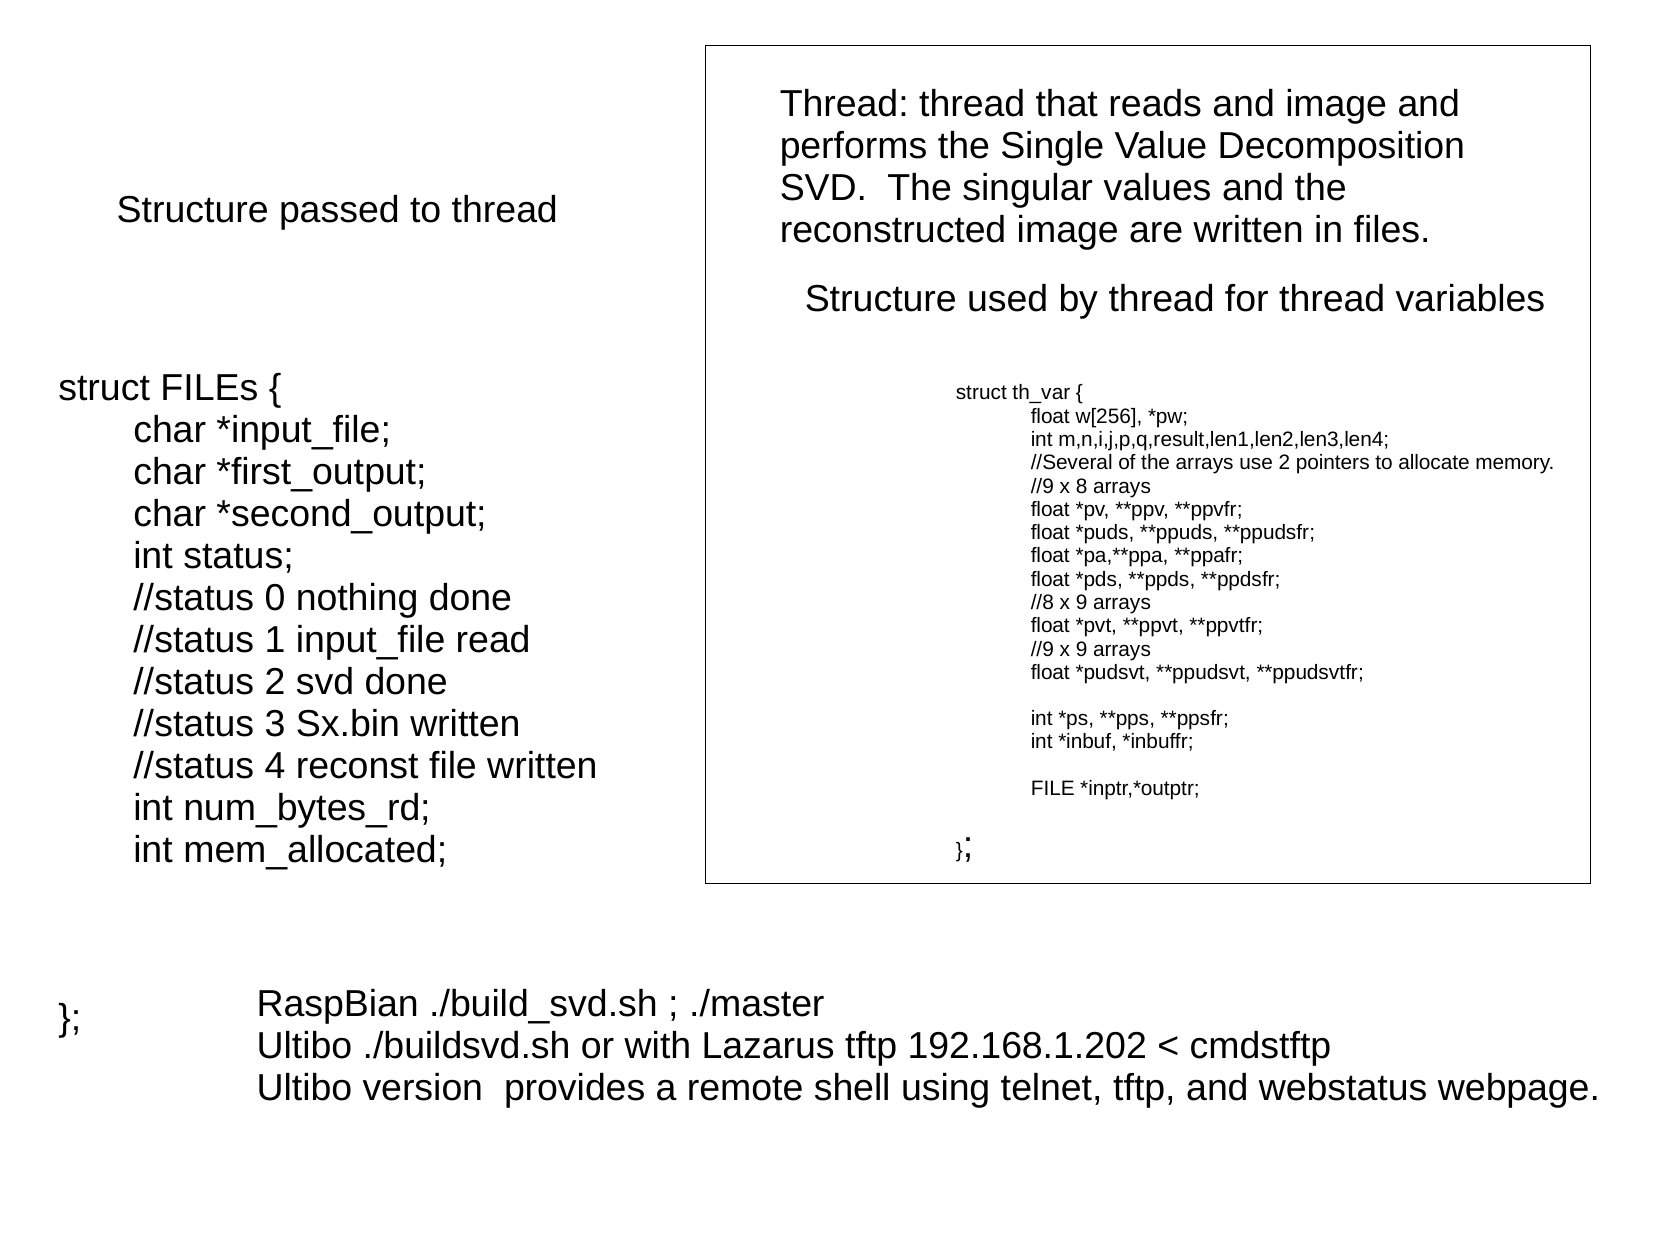

Thread: thread that reads and image and
performs the Single Value Decomposition
SVD. The singular values and the
reconstructed image are written in files.
Structure passed to thread
Structure used by thread for thread variables
struct FILEs {
	char *input_file;
	char *first_output;
	char *second_output;
	int status;
	//status 0 nothing done
	//status 1 input_file read
	//status 2 svd done
	//status 3 Sx.bin written
	//status 4 reconst file written
	int num_bytes_rd;
	int mem_allocated;
};
struct th_var {
	float w[256], *pw;
	int m,n,i,j,p,q,result,len1,len2,len3,len4;
	//Several of the arrays use 2 pointers to allocate memory.
	//9 x 8 arrays
	float *pv, **ppv, **ppvfr;
	float *puds, **ppuds, **ppudsfr;
	float *pa,**ppa, **ppafr;
	float *pds, **ppds, **ppdsfr;
	//8 x 9 arrays
	float *pvt, **ppvt, **ppvtfr;
	//9 x 9 arrays
	float *pudsvt, **ppudsvt, **ppudsvtfr;
	int *ps, **pps, **ppsfr;
	int *inbuf, *inbuffr;
	FILE *inptr,*outptr;
};
RaspBian ./build_svd.sh ; ./master
Ultibo ./buildsvd.sh or with Lazarus tftp 192.168.1.202 < cmdstftp
Ultibo version provides a remote shell using telnet, tftp, and webstatus webpage.